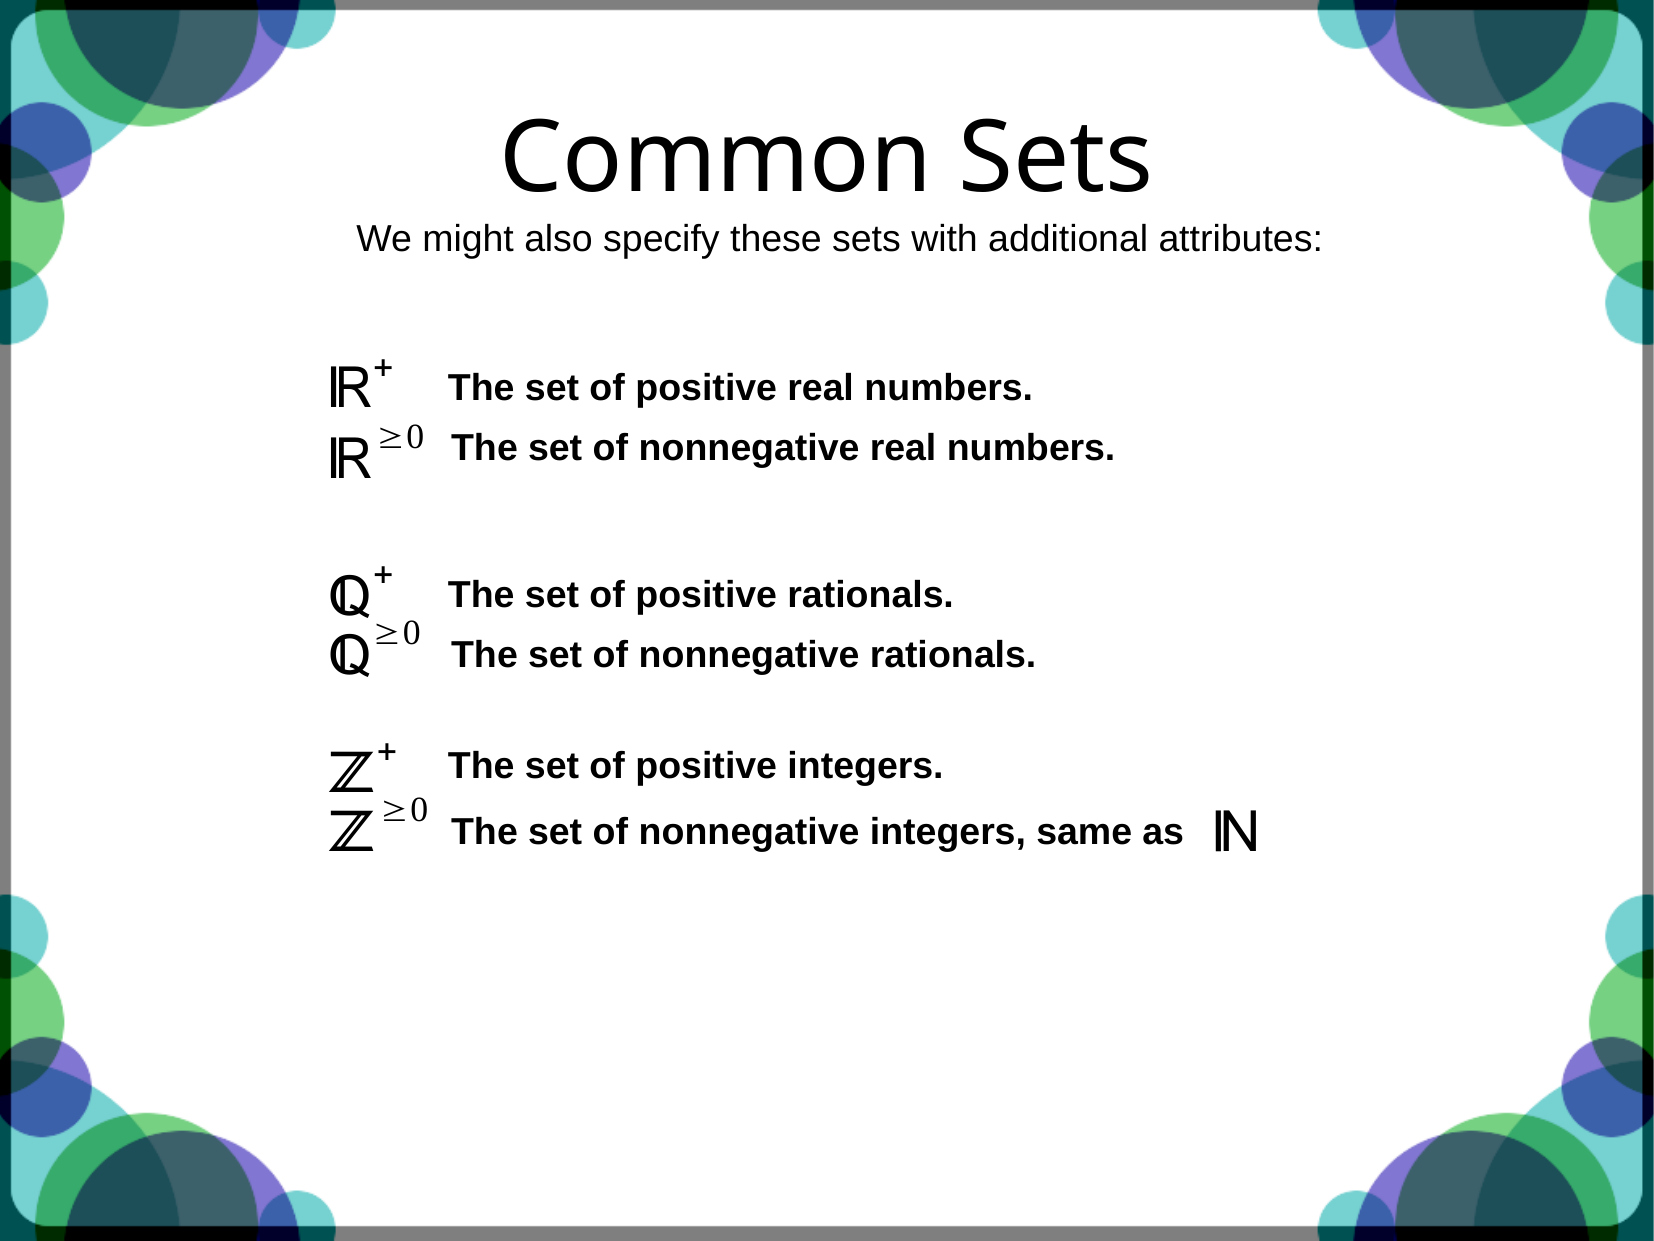

# Common Sets
We might also specify these sets with additional attributes:
The set of positive real numbers.
The set of nonnegative real numbers.
The set of positive rationals.
The set of nonnegative rationals.
The set of positive integers.
The set of nonnegative integers, same as